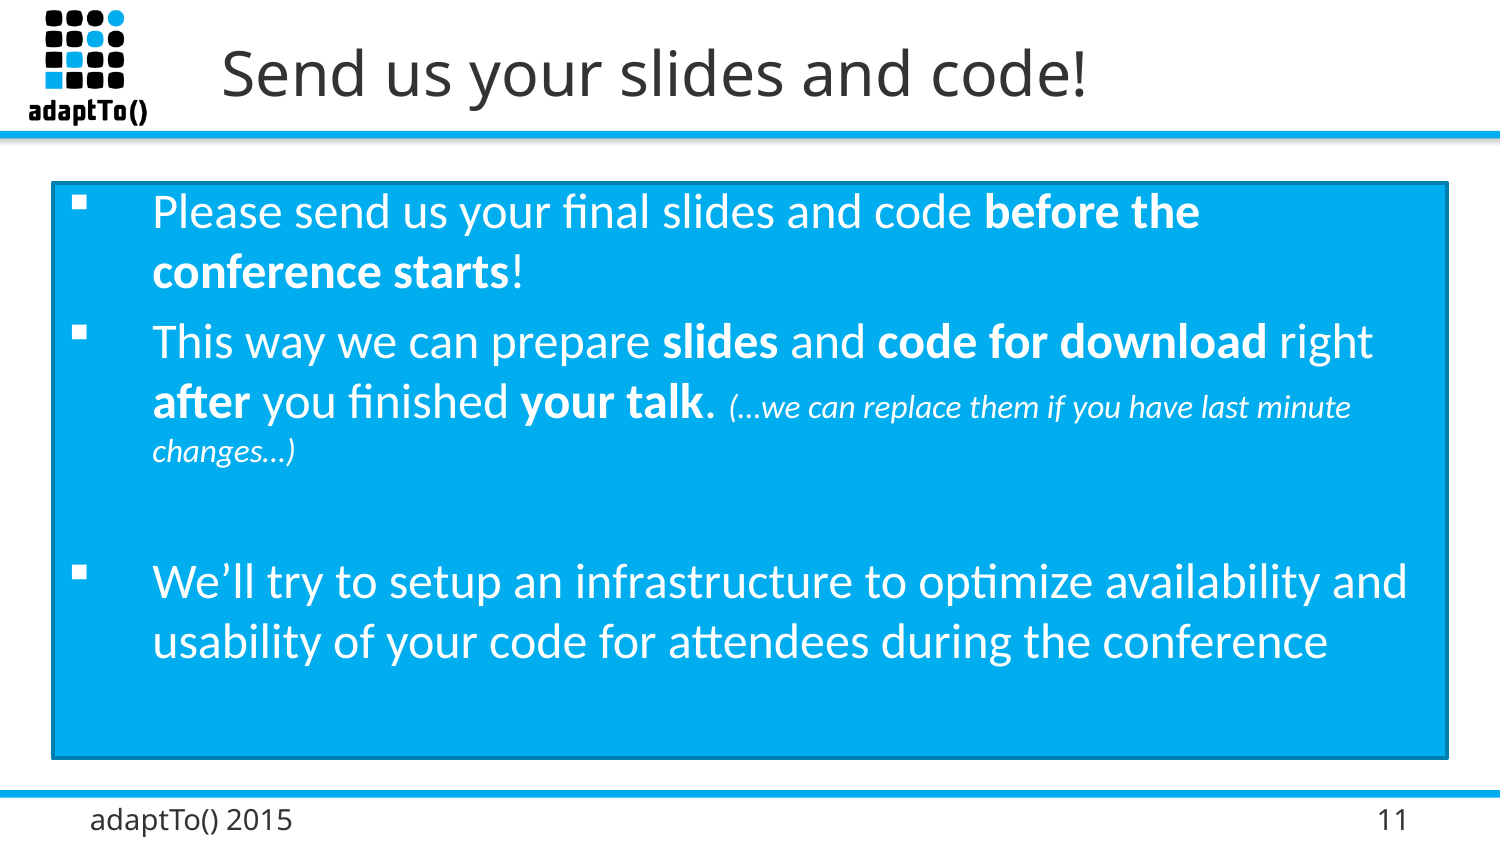

# Send us your slides and code!
Please send us your final slides and code before the conference starts!
This way we can prepare slides and code for download right after you finished your talk. (…we can replace them if you have last minute changes…)
We’ll try to setup an infrastructure to optimize availability and usability of your code for attendees during the conference
adaptTo() 2015